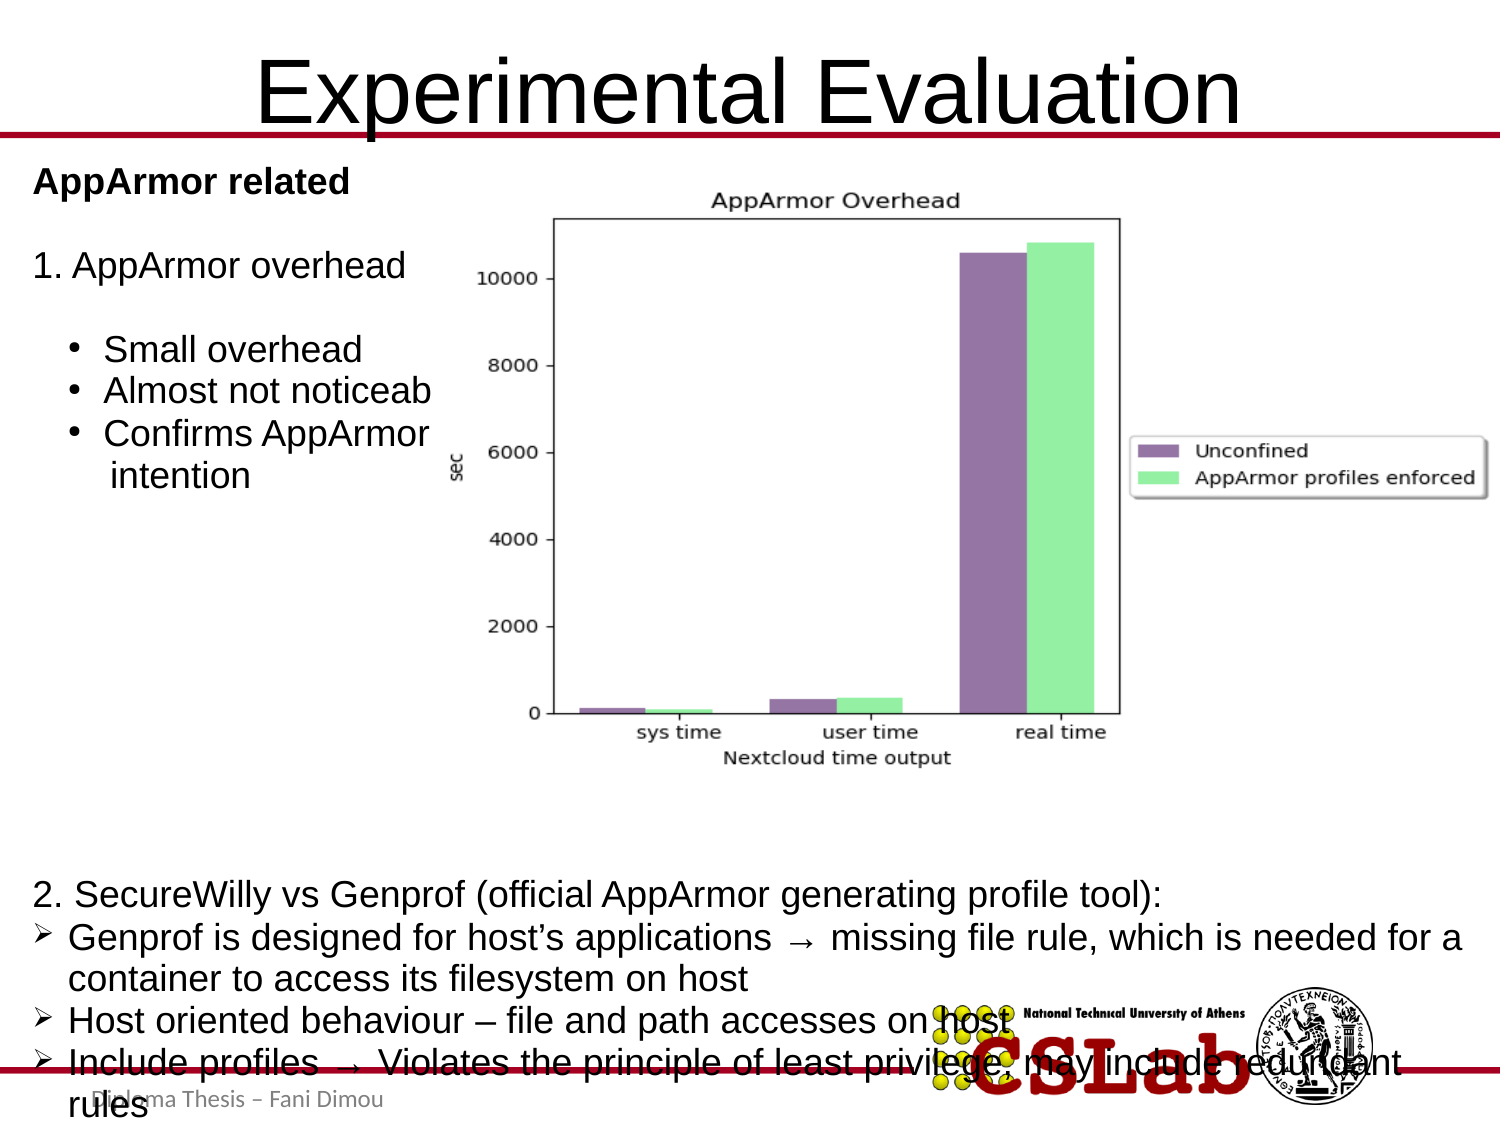

Experimental Evaluation
AppArmor related
1. AppArmor overhead
Small overhead
Almost not noticeable
Confirms AppArmor
 intention
2. SecureWilly vs Genprof (official AppArmor generating profile tool):
Genprof is designed for host’s applications → missing file rule, which is needed for a container to access its filesystem on host
Host oriented behaviour – file and path accesses on host
Include profiles → Violates the principle of least privilege, may include redundant rules